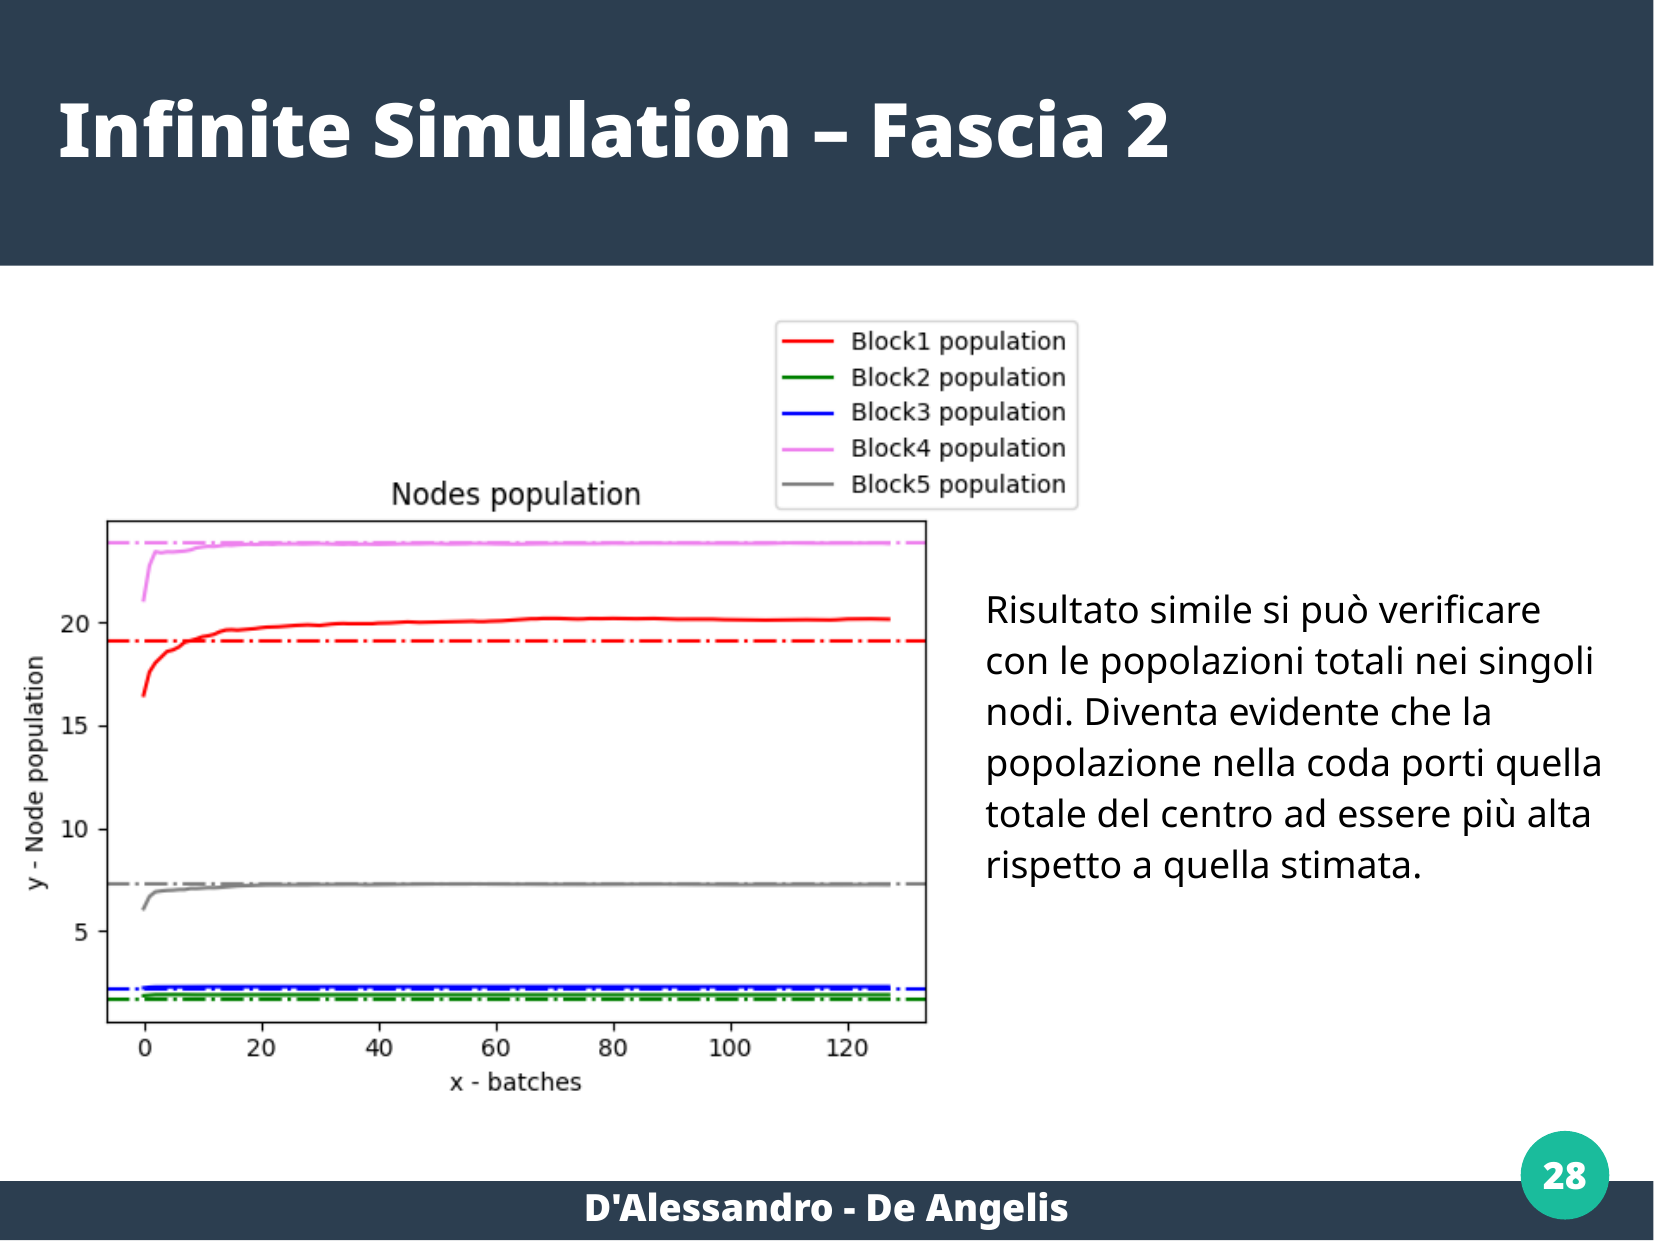

# Infinite Simulation – Fascia 2
Risultato simile si può verificare con le popolazioni totali nei singoli nodi. Diventa evidente che la popolazione nella coda porti quella totale del centro ad essere più alta rispetto a quella stimata.
28
D'Alessandro - De Angelis